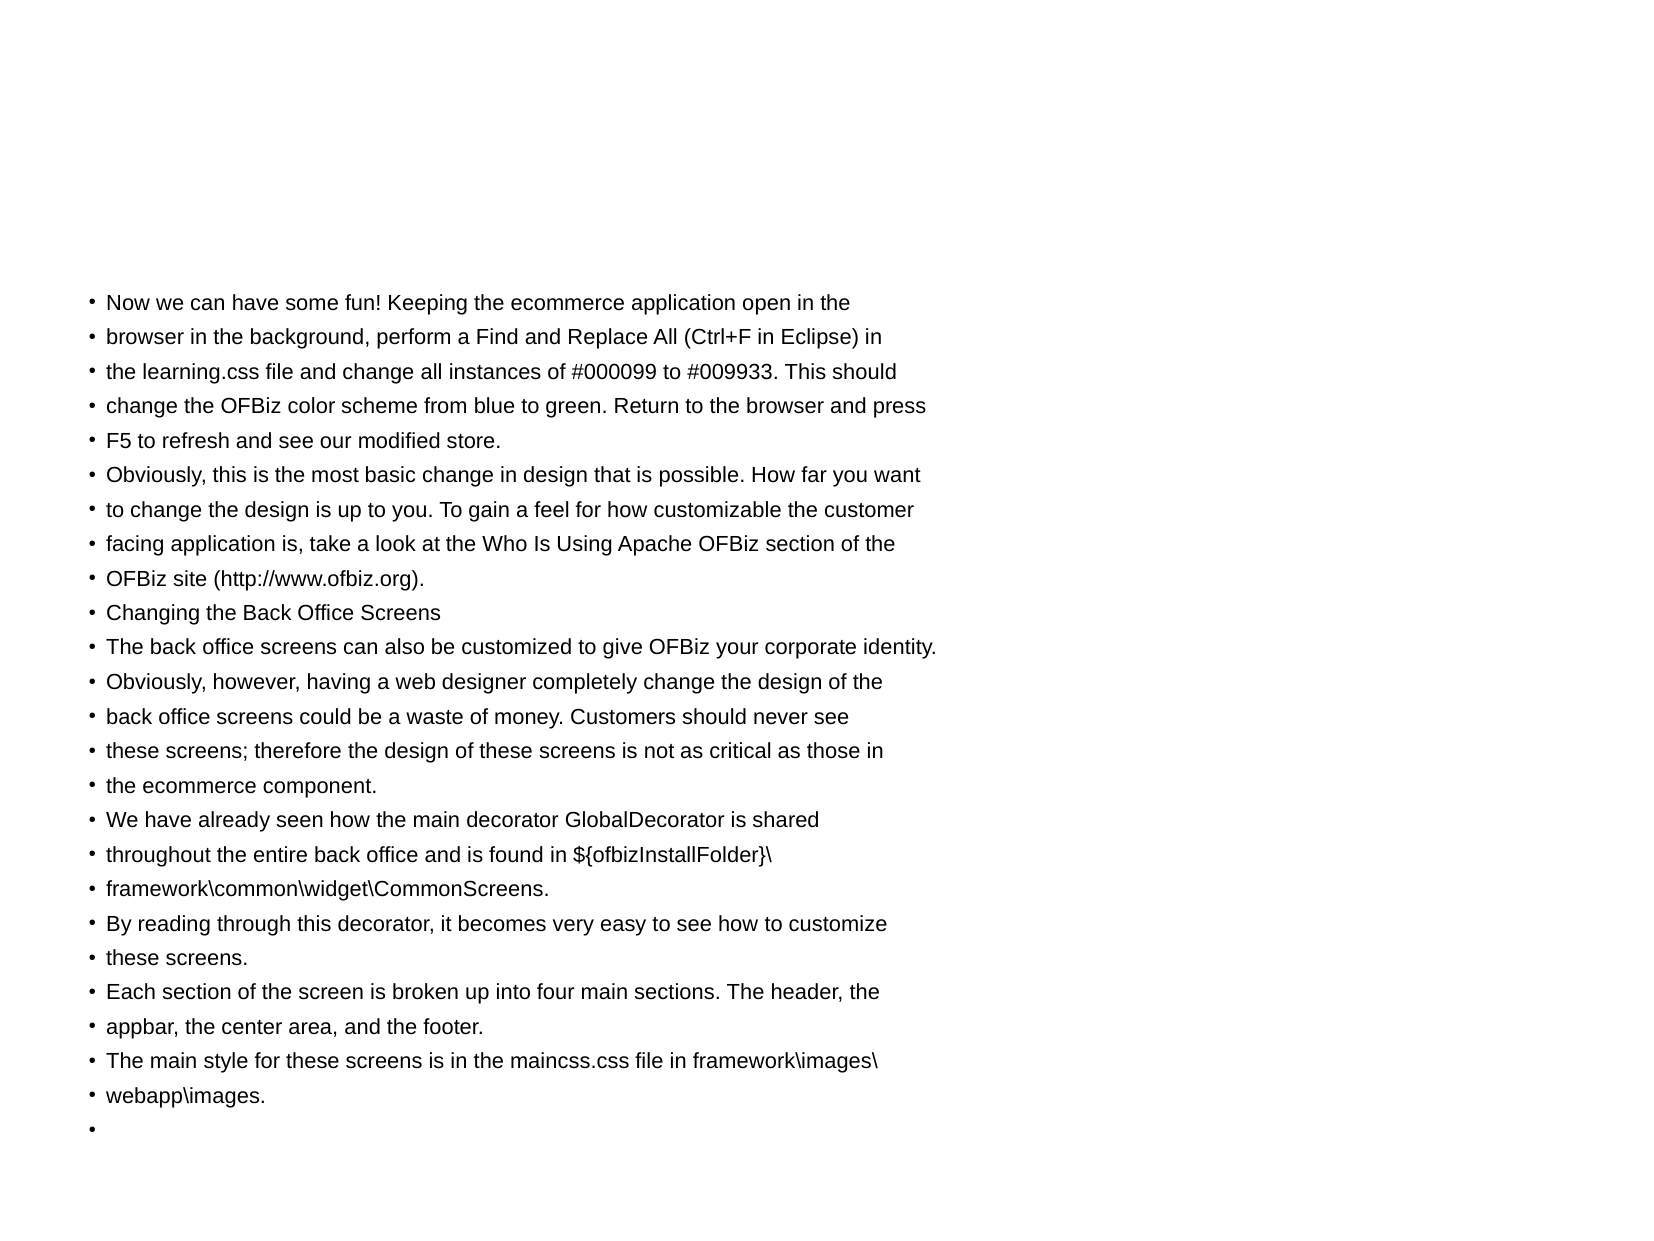

#
Now we can have some fun! Keeping the ecommerce application open in the
browser in the background, perform a Find and Replace All (Ctrl+F in Eclipse) in
the learning.css file and change all instances of #000099 to #009933. This should
change the OFBiz color scheme from blue to green. Return to the browser and press
F5 to refresh and see our modified store.
Obviously, this is the most basic change in design that is possible. How far you want
to change the design is up to you. To gain a feel for how customizable the customer
facing application is, take a look at the Who Is Using Apache OFBiz section of the
OFBiz site (http://www.ofbiz.org).
Changing the Back Office Screens
The back office screens can also be customized to give OFBiz your corporate identity.
Obviously, however, having a web designer completely change the design of the
back office screens could be a waste of money. Customers should never see
these screens; therefore the design of these screens is not as critical as those in
the ecommerce component.
We have already seen how the main decorator GlobalDecorator is shared
throughout the entire back office and is found in ${ofbizInstallFolder}\
framework\common\widget\CommonScreens.
By reading through this decorator, it becomes very easy to see how to customize
these screens.
Each section of the screen is broken up into four main sections. The header, the
appbar, the center area, and the footer.
The main style for these screens is in the maincss.css file in framework\images\
webapp\images.